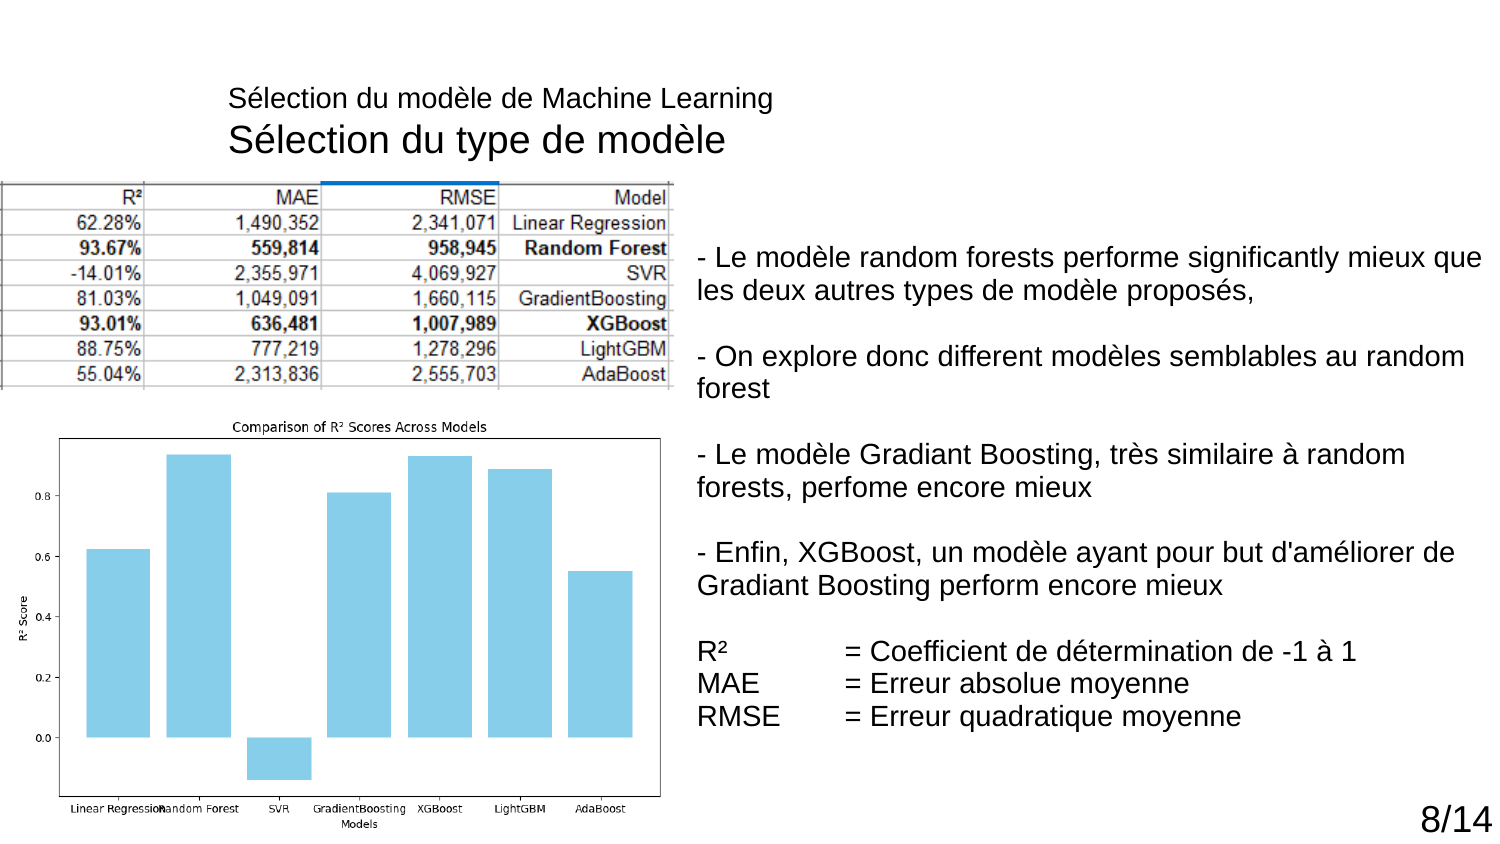

Sélection du modèle de Machine Learning
Sélection du type de modèle
# - Le modèle random forests performe significantly mieux que les deux autres types de modèle proposés, - On explore donc different modèles semblables au random forest - Le modèle Gradiant Boosting, très similaire à random forests, perfome encore mieux - Enfin, XGBoost, un modèle ayant pour but d'améliorer de Gradiant Boosting perform encore mieux R² 		= Coefficient de détermination de -1 à 1 MAE 		= Erreur absolue moyenne RMSE 	= Erreur quadratique moyenne
8/14